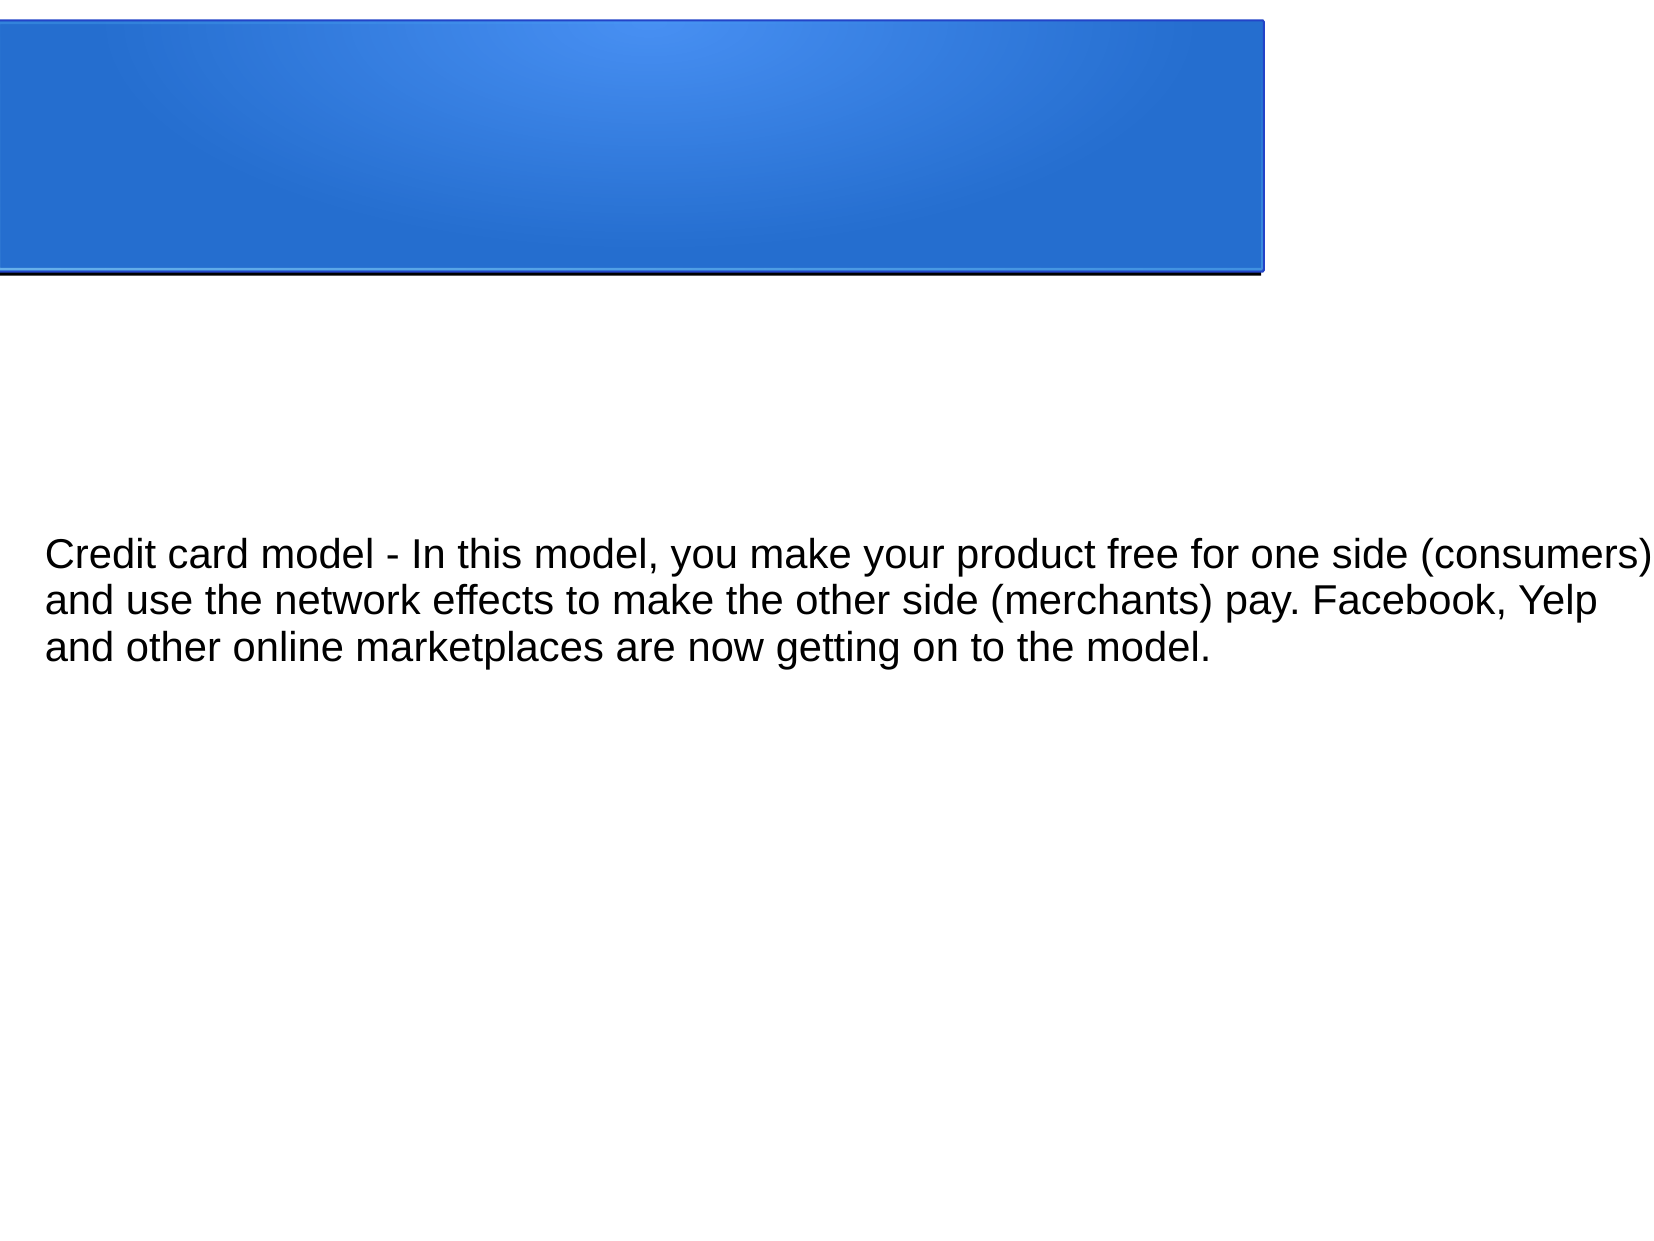

Credit card model - In this model, you make your product free for one side (consumers) and use the network effects to make the other side (merchants) pay. Facebook, Yelp and other online marketplaces are now getting on to the model.